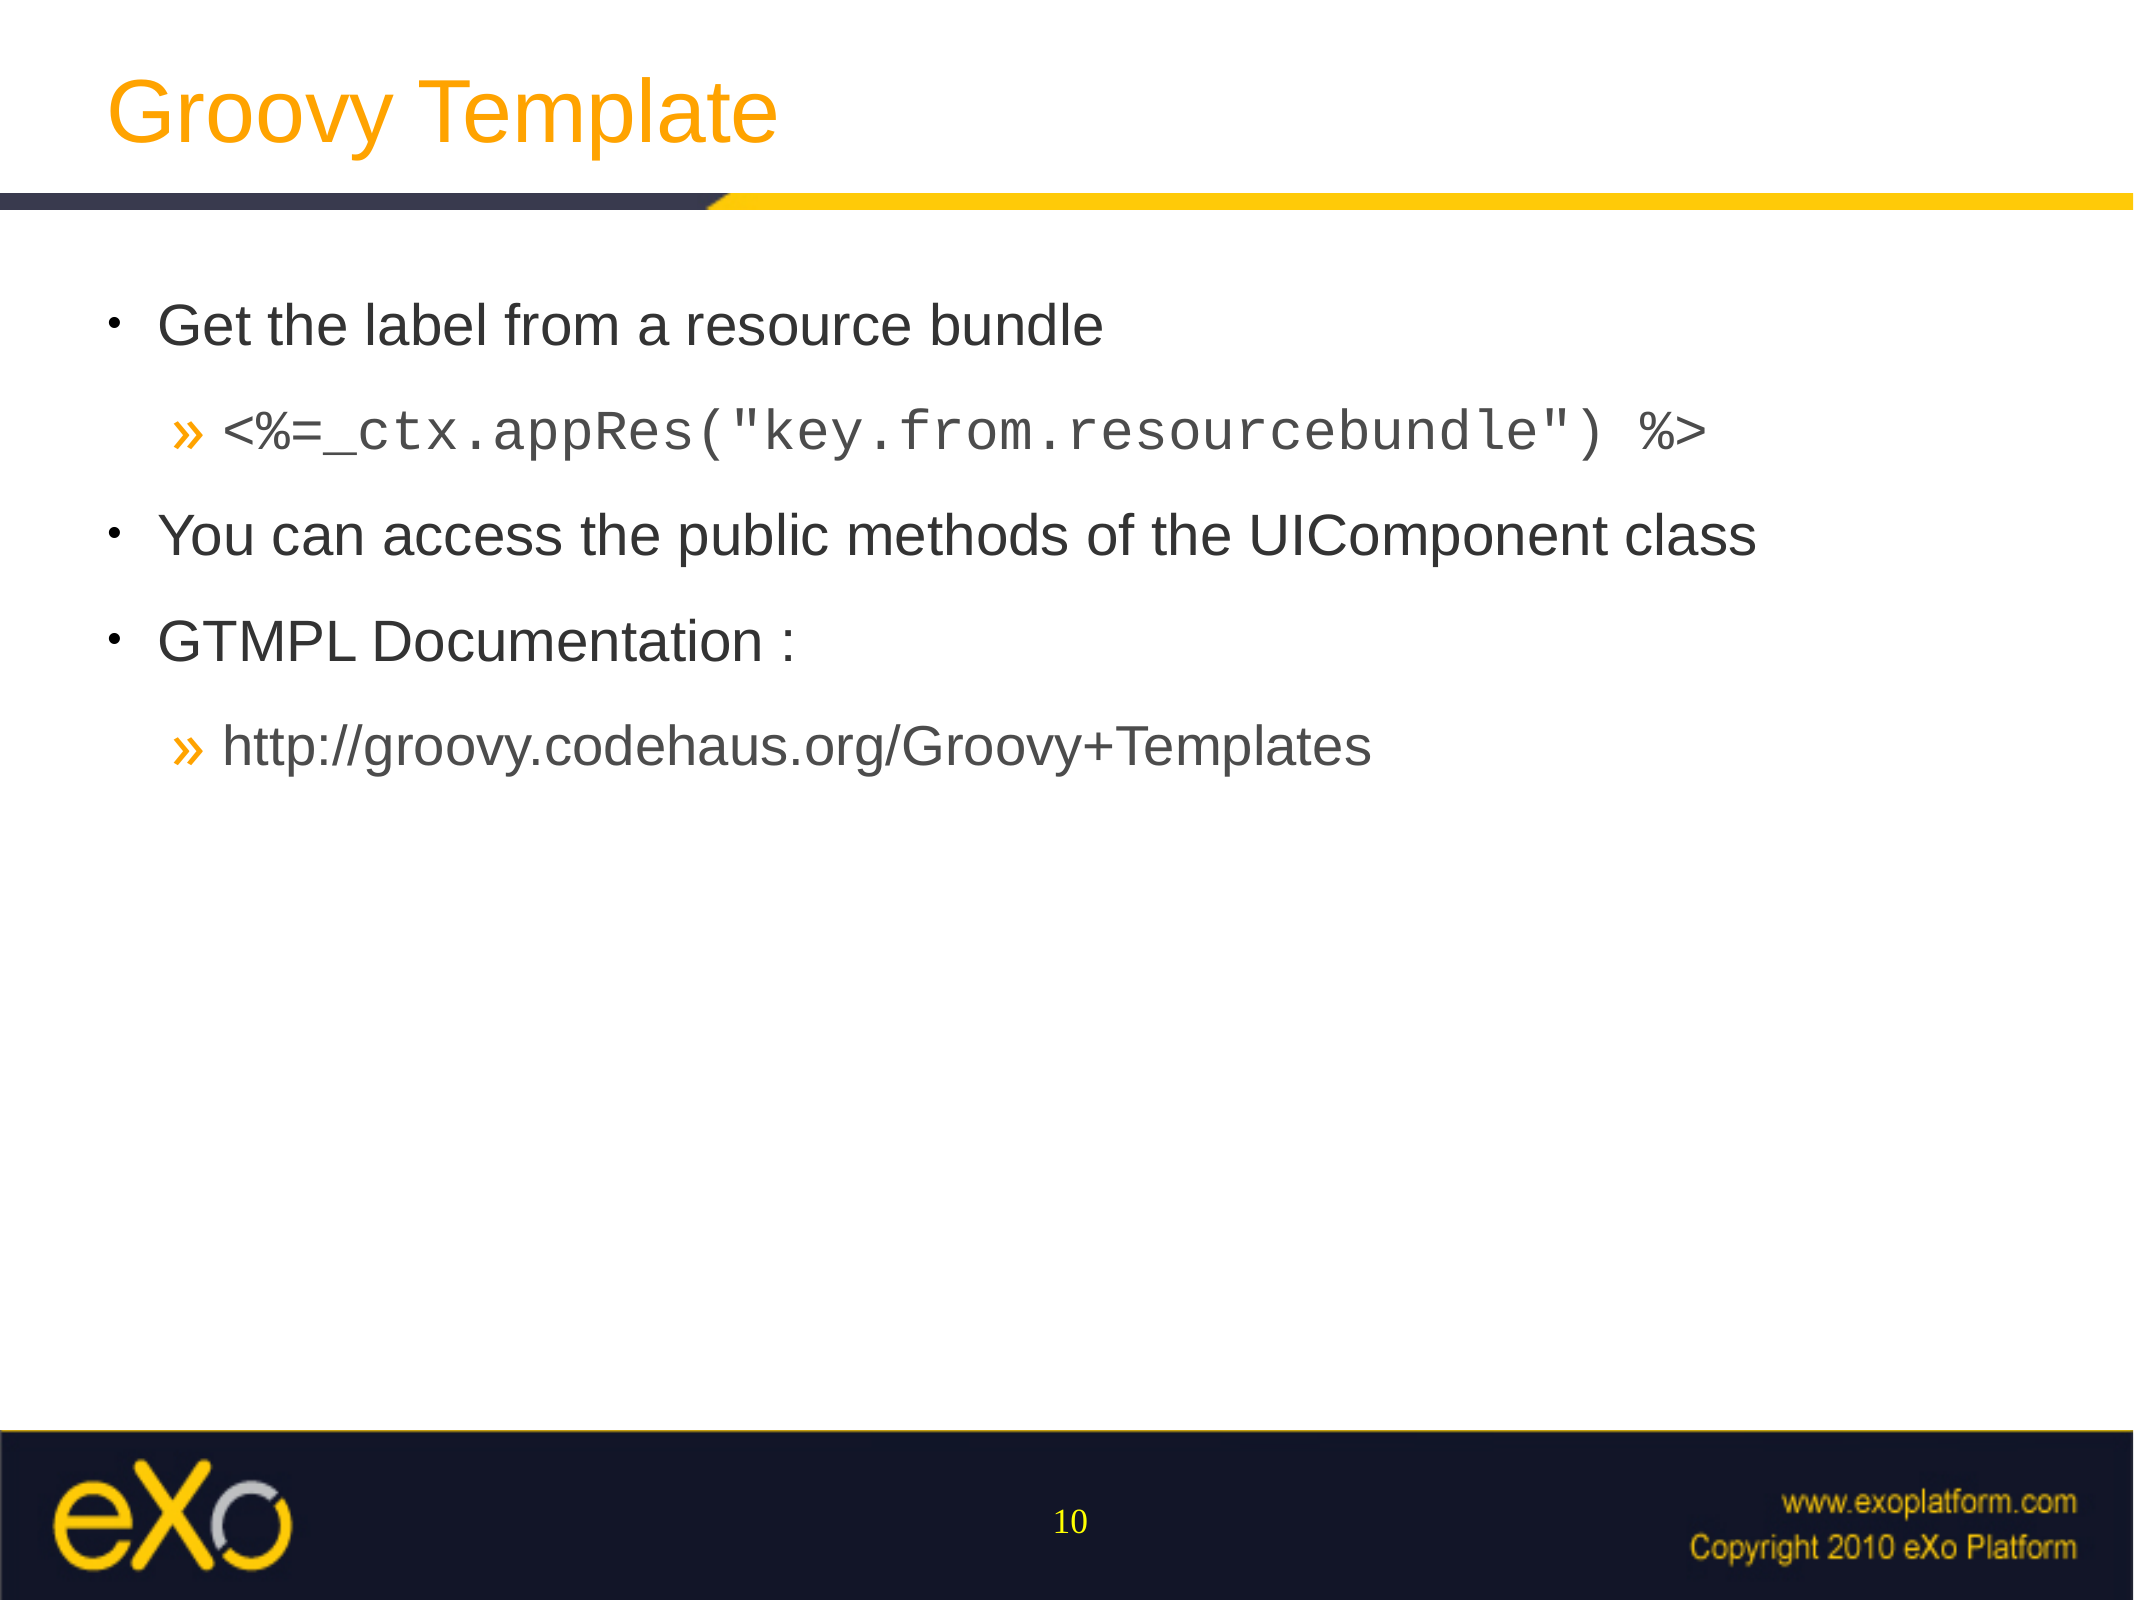

# Groovy Template
Get the label from a resource bundle
<%=_ctx.appRes("key.from.resourcebundle") %>
You can access the public methods of the UIComponent class
GTMPL Documentation :
http://groovy.codehaus.org/Groovy+Templates